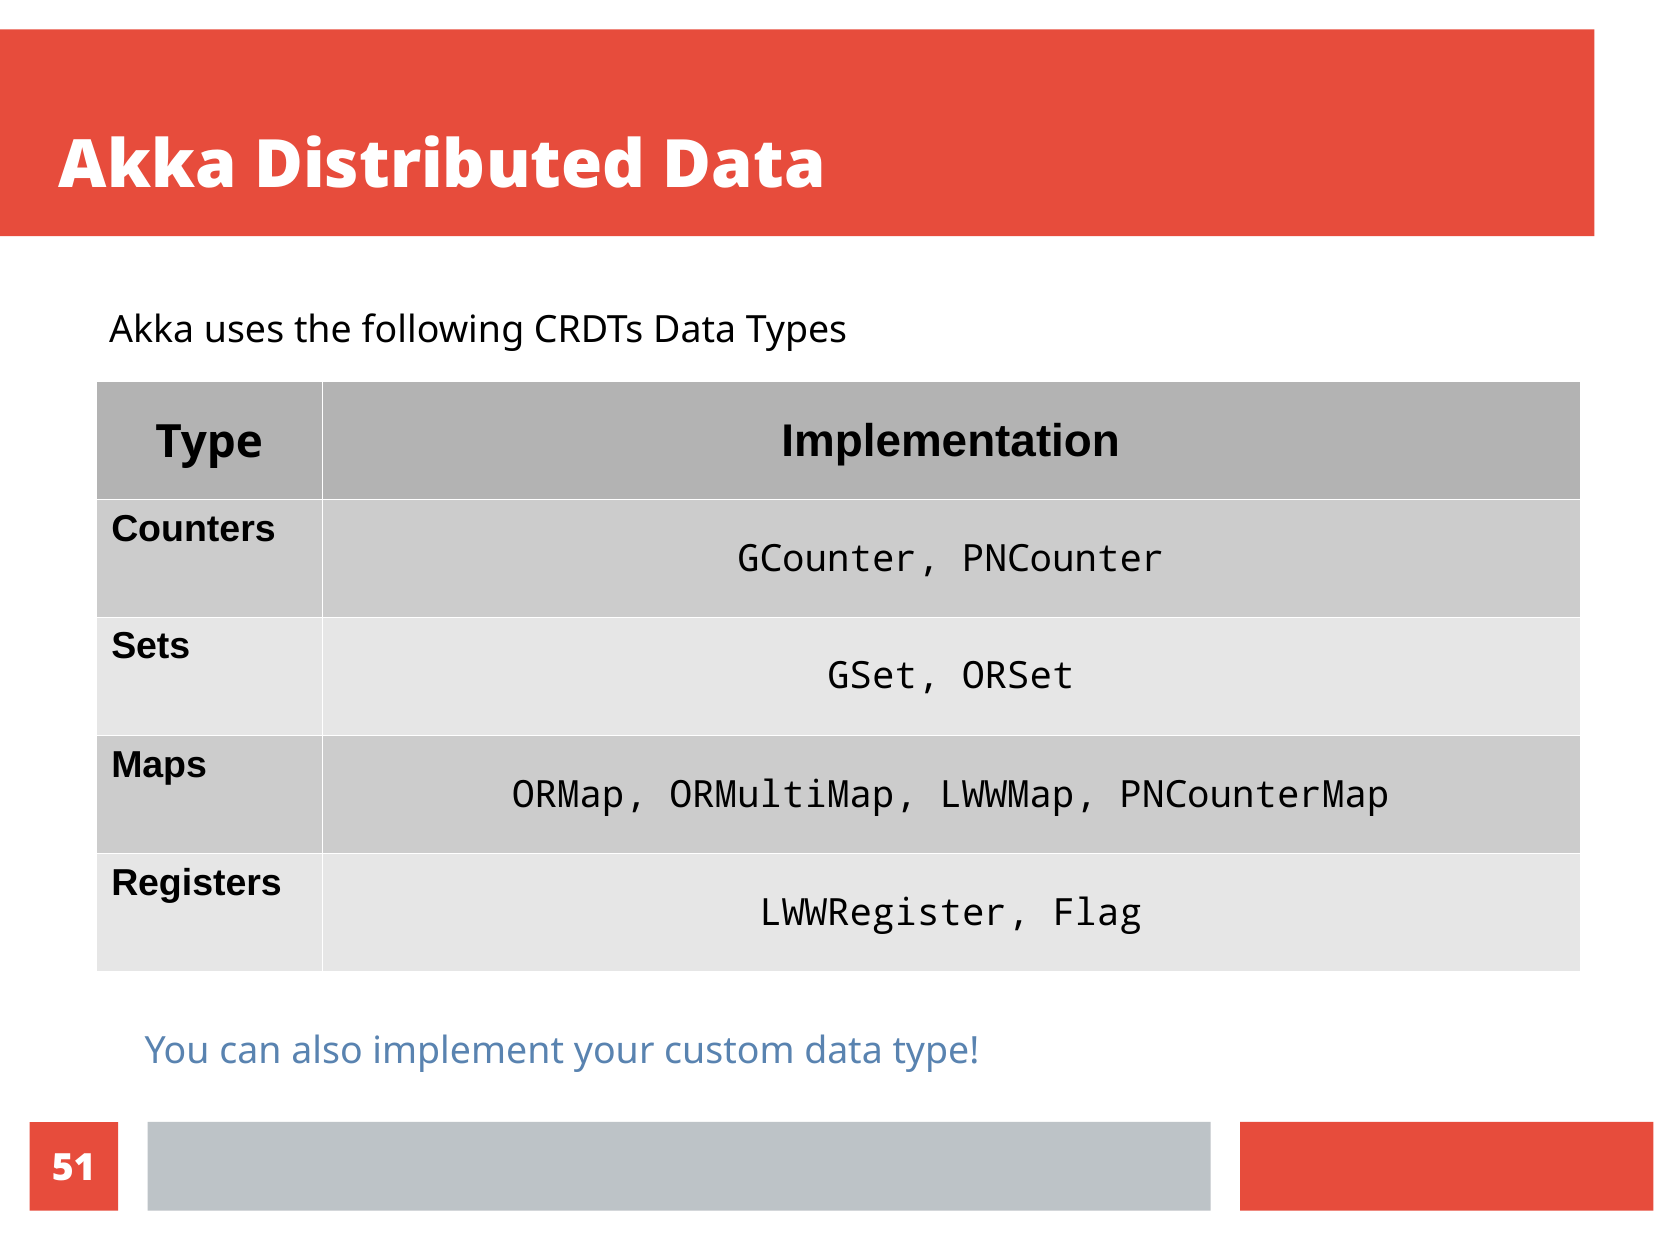

# Akka Distributed Data
Akka uses the following CRDTs Data Types
| Type | Implementation |
| --- | --- |
| Counters | GCounter, PNCounter |
| Sets | GSet, ORSet |
| Maps | ORMap, ORMultiMap, LWWMap, PNCounterMap |
| Registers | LWWRegister, Flag |
You can also implement your custom data type!
51